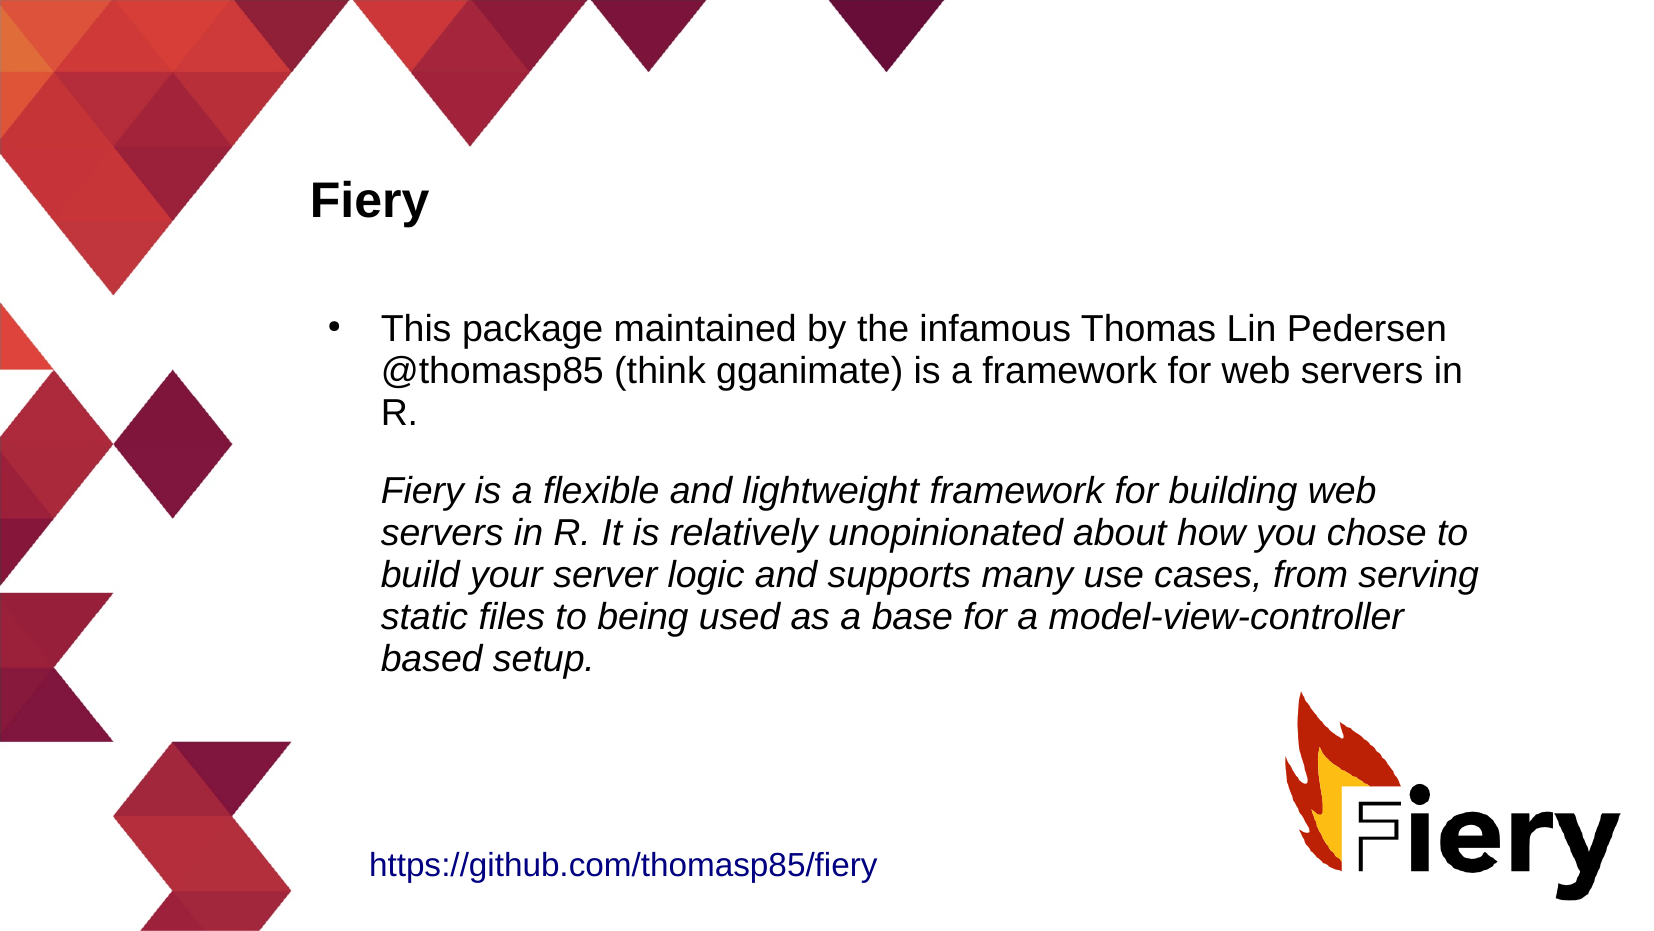

# Fiery
This package maintained by the infamous Thomas Lin Pedersen @thomasp85 (think gganimate) is a framework for web servers in R.
Fiery is a flexible and lightweight framework for building web servers in R. It is relatively unopinionated about how you chose to build your server logic and supports many use cases, from serving static files to being used as a base for a model-view-controller based setup.
https://github.com/thomasp85/fiery